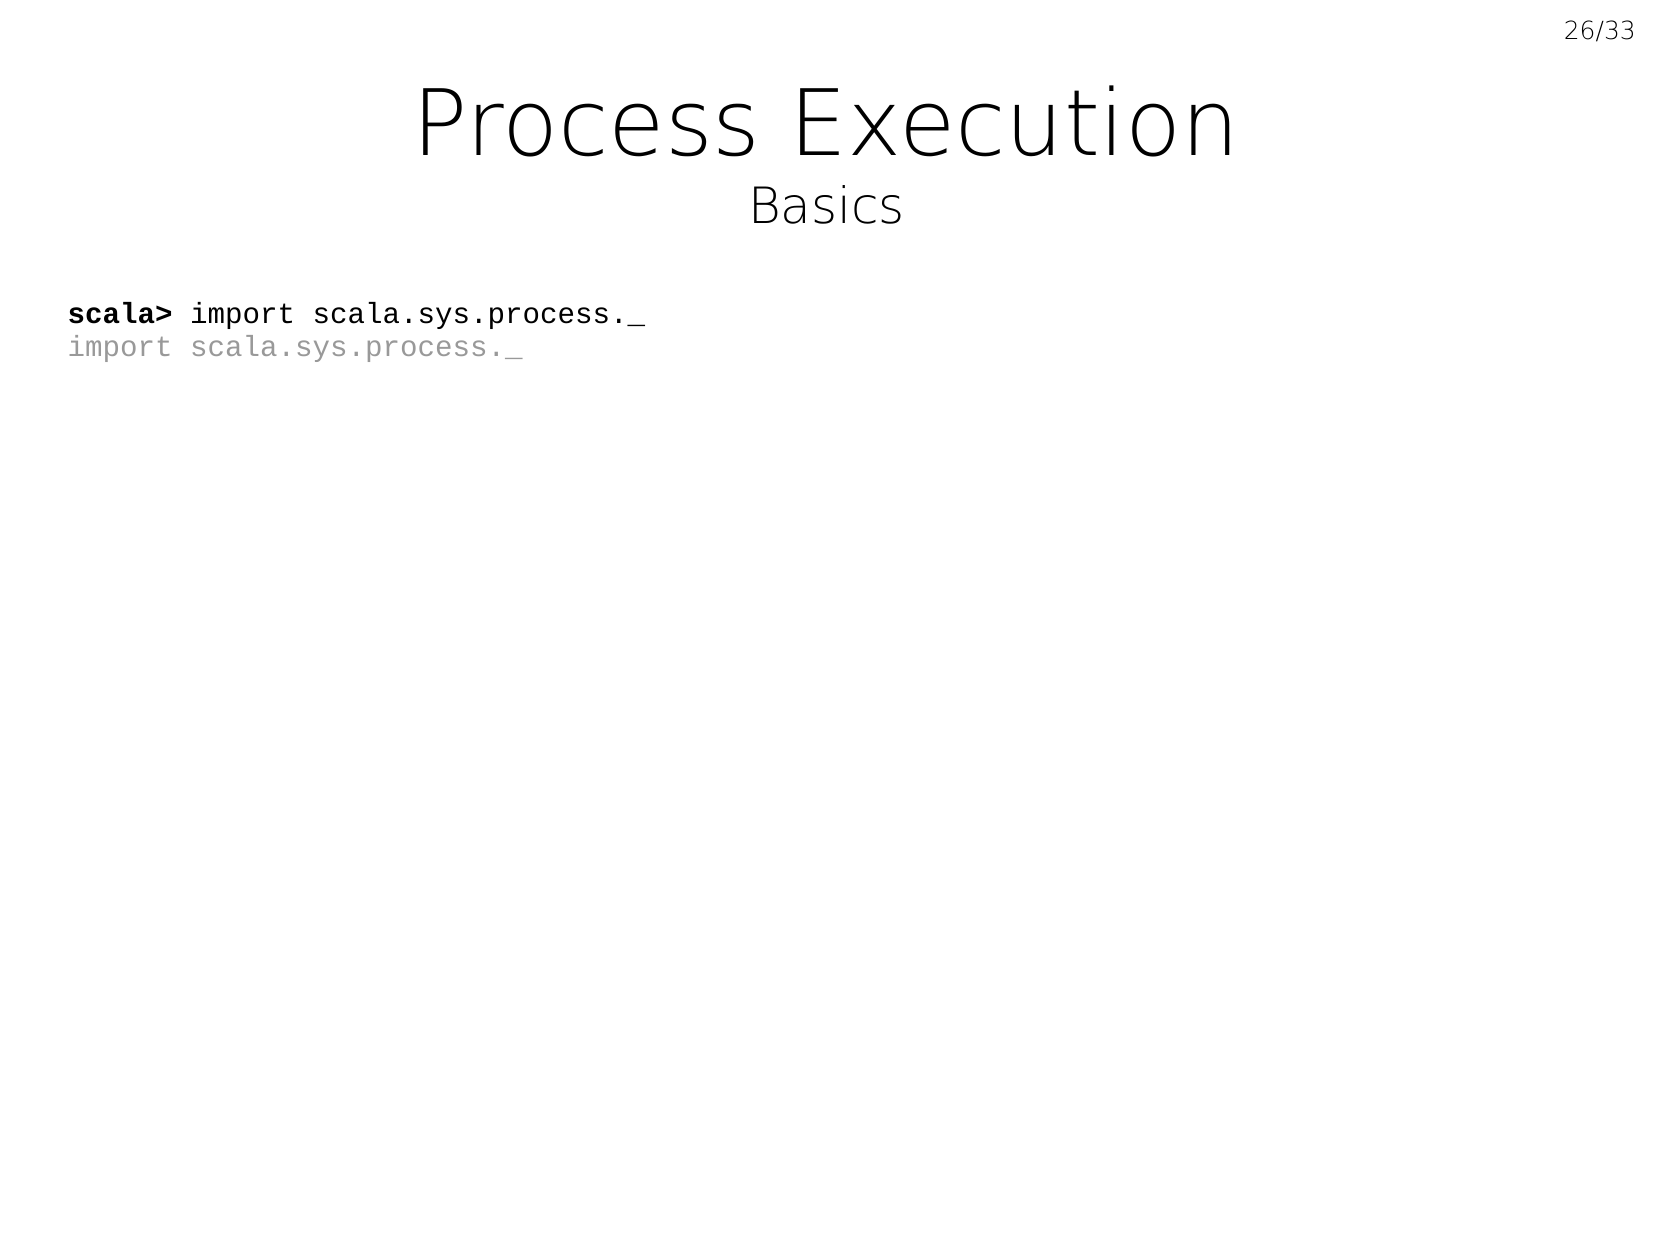

# Process Execution Basics
scala> import scala.sys.process._
import scala.sys.process._